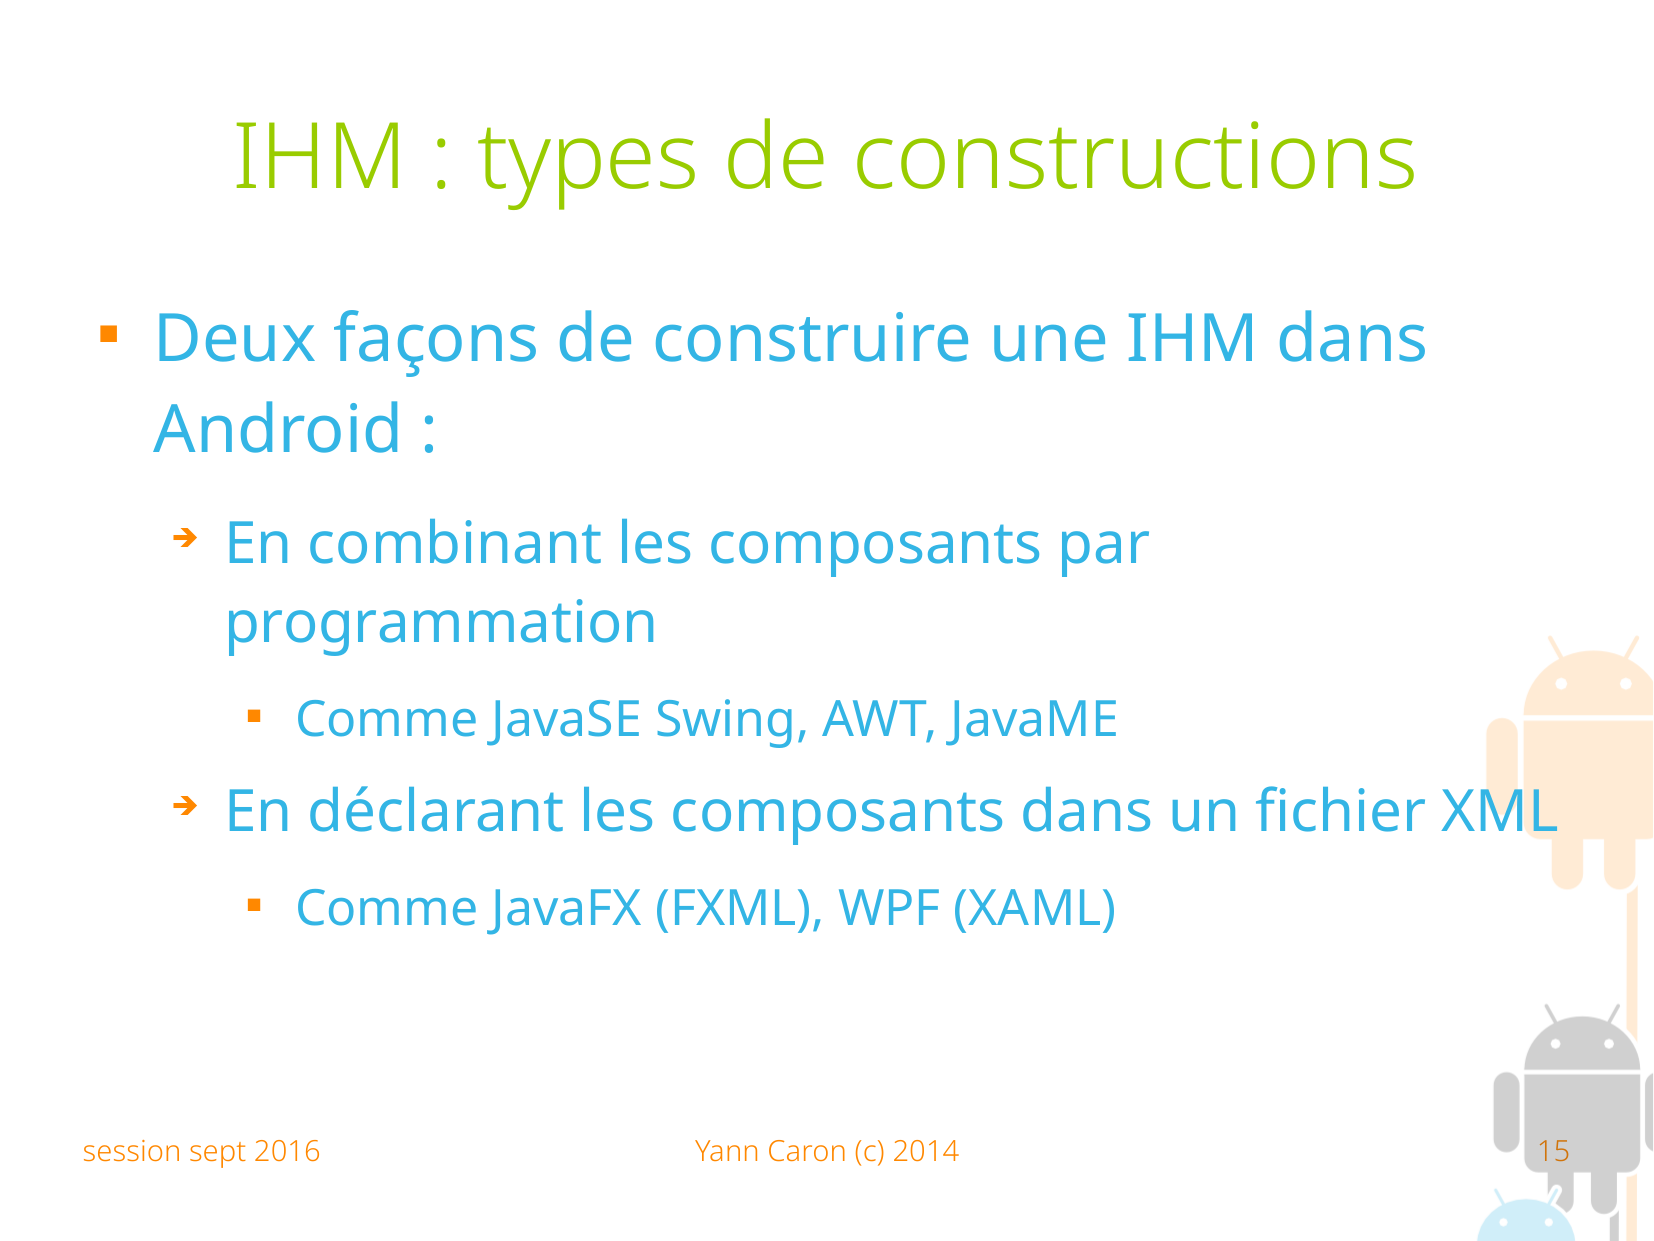

# IHM : types de constructions
Deux façons de construire une IHM dans Android :
En combinant les composants par programmation
Comme JavaSE Swing, AWT, JavaME
En déclarant les composants dans un fichier XML
Comme JavaFX (FXML), WPF (XAML)
session sept 2016
Yann Caron (c) 2014
15